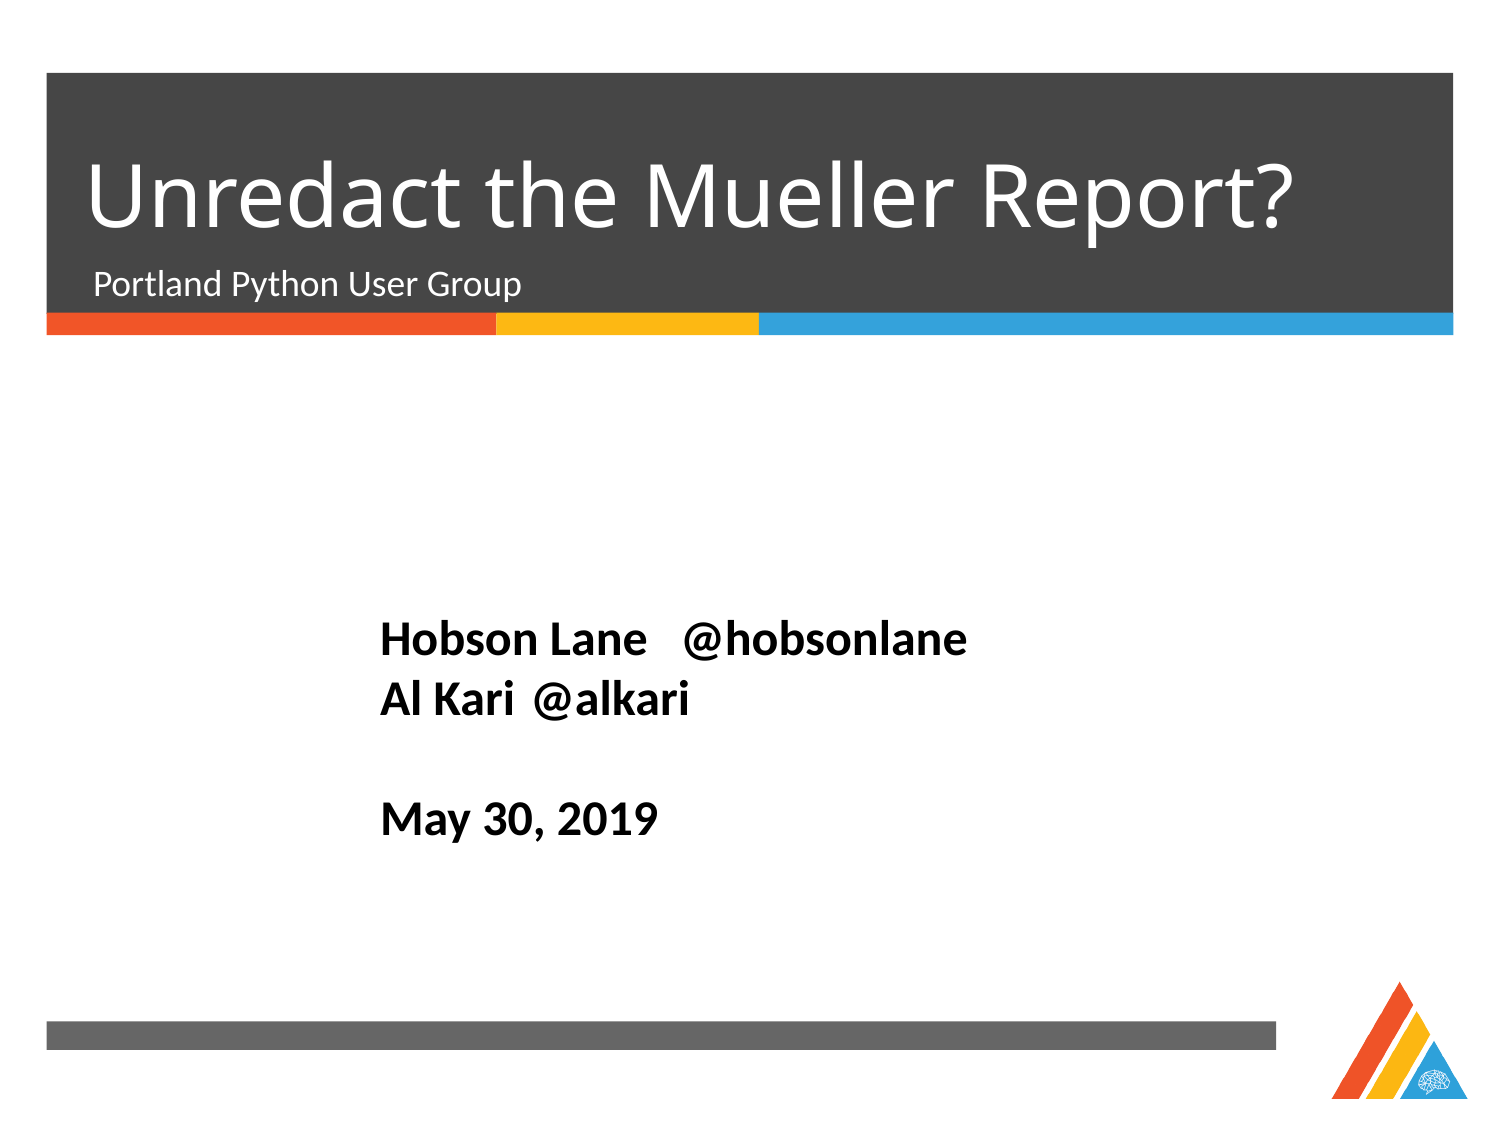

# Unredact the Mueller Report?
Portland Python User Group
Hobson Lane	@hobsonlane
Al Kari	@alkari
May 30, 2019